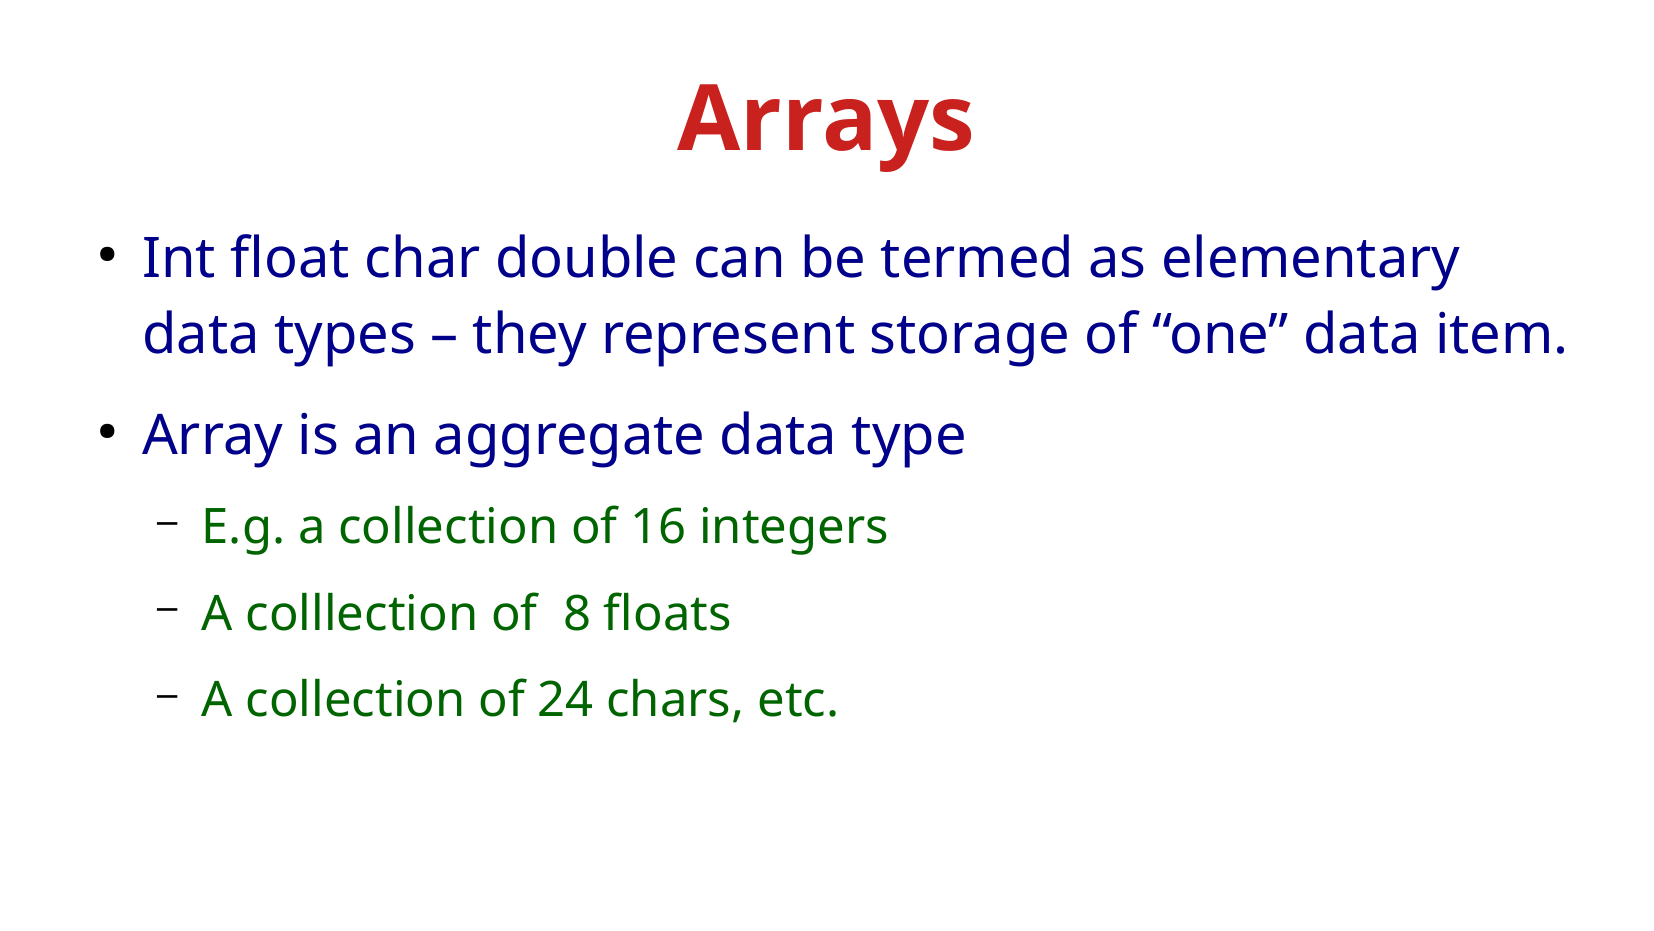

# Arrays
Int float char double can be termed as elementary data types – they represent storage of “one” data item.
Array is an aggregate data type
E.g. a collection of 16 integers
A colllection of 8 floats
A collection of 24 chars, etc.